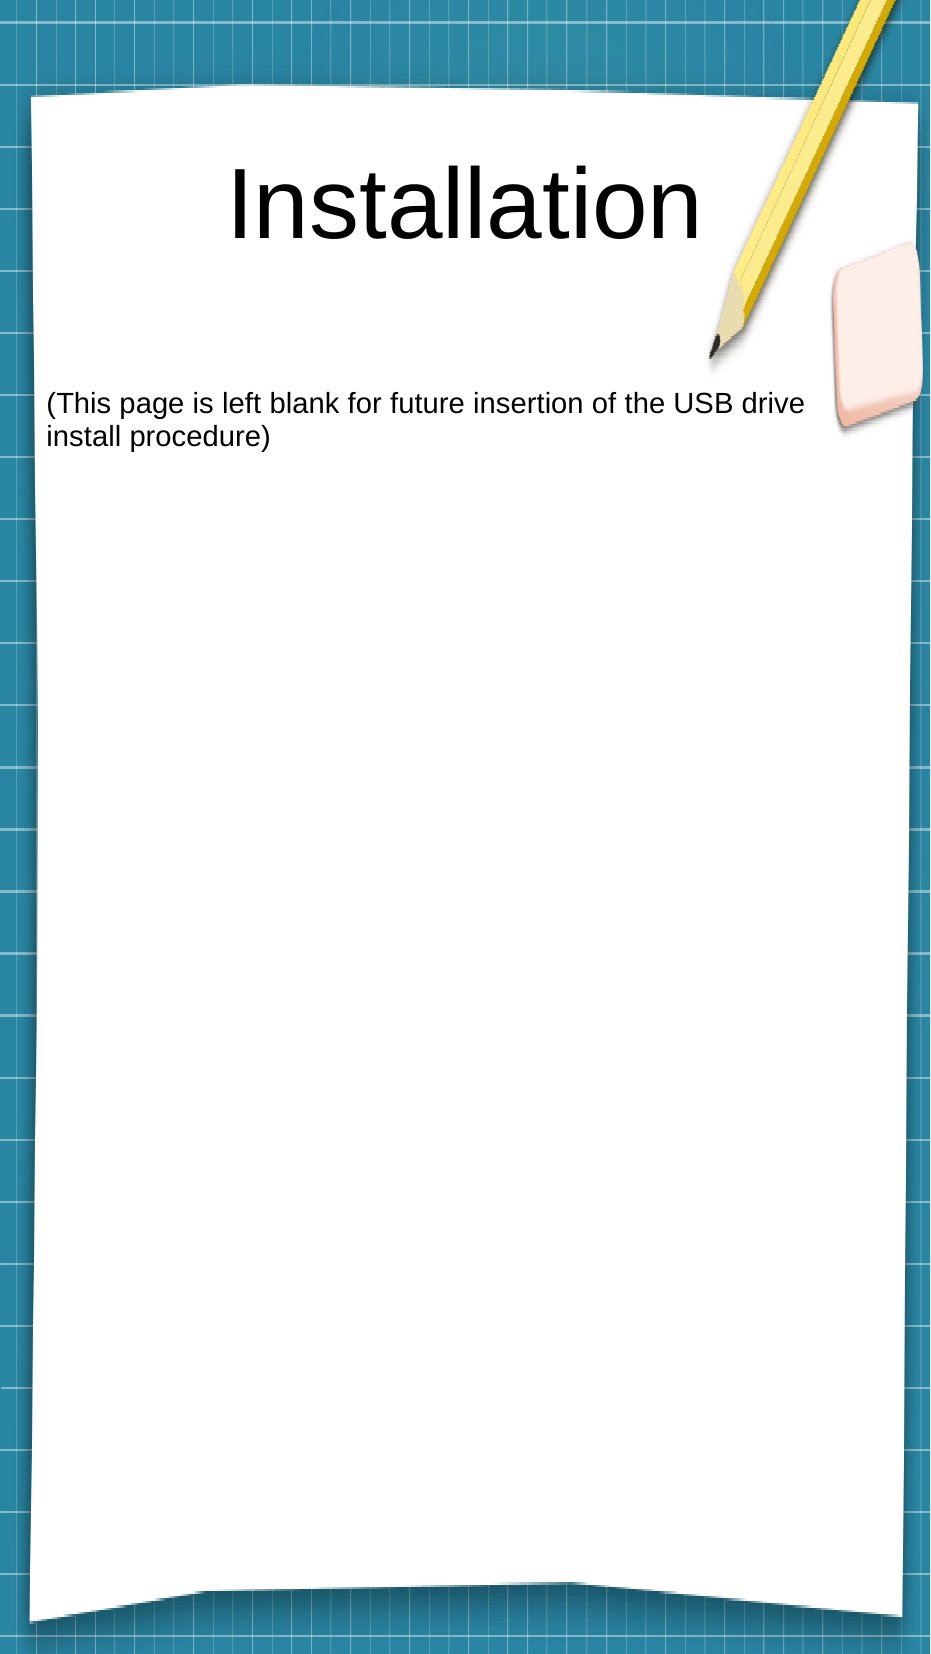

# Installation
(This page is left blank for future insertion of the USB drive install procedure)